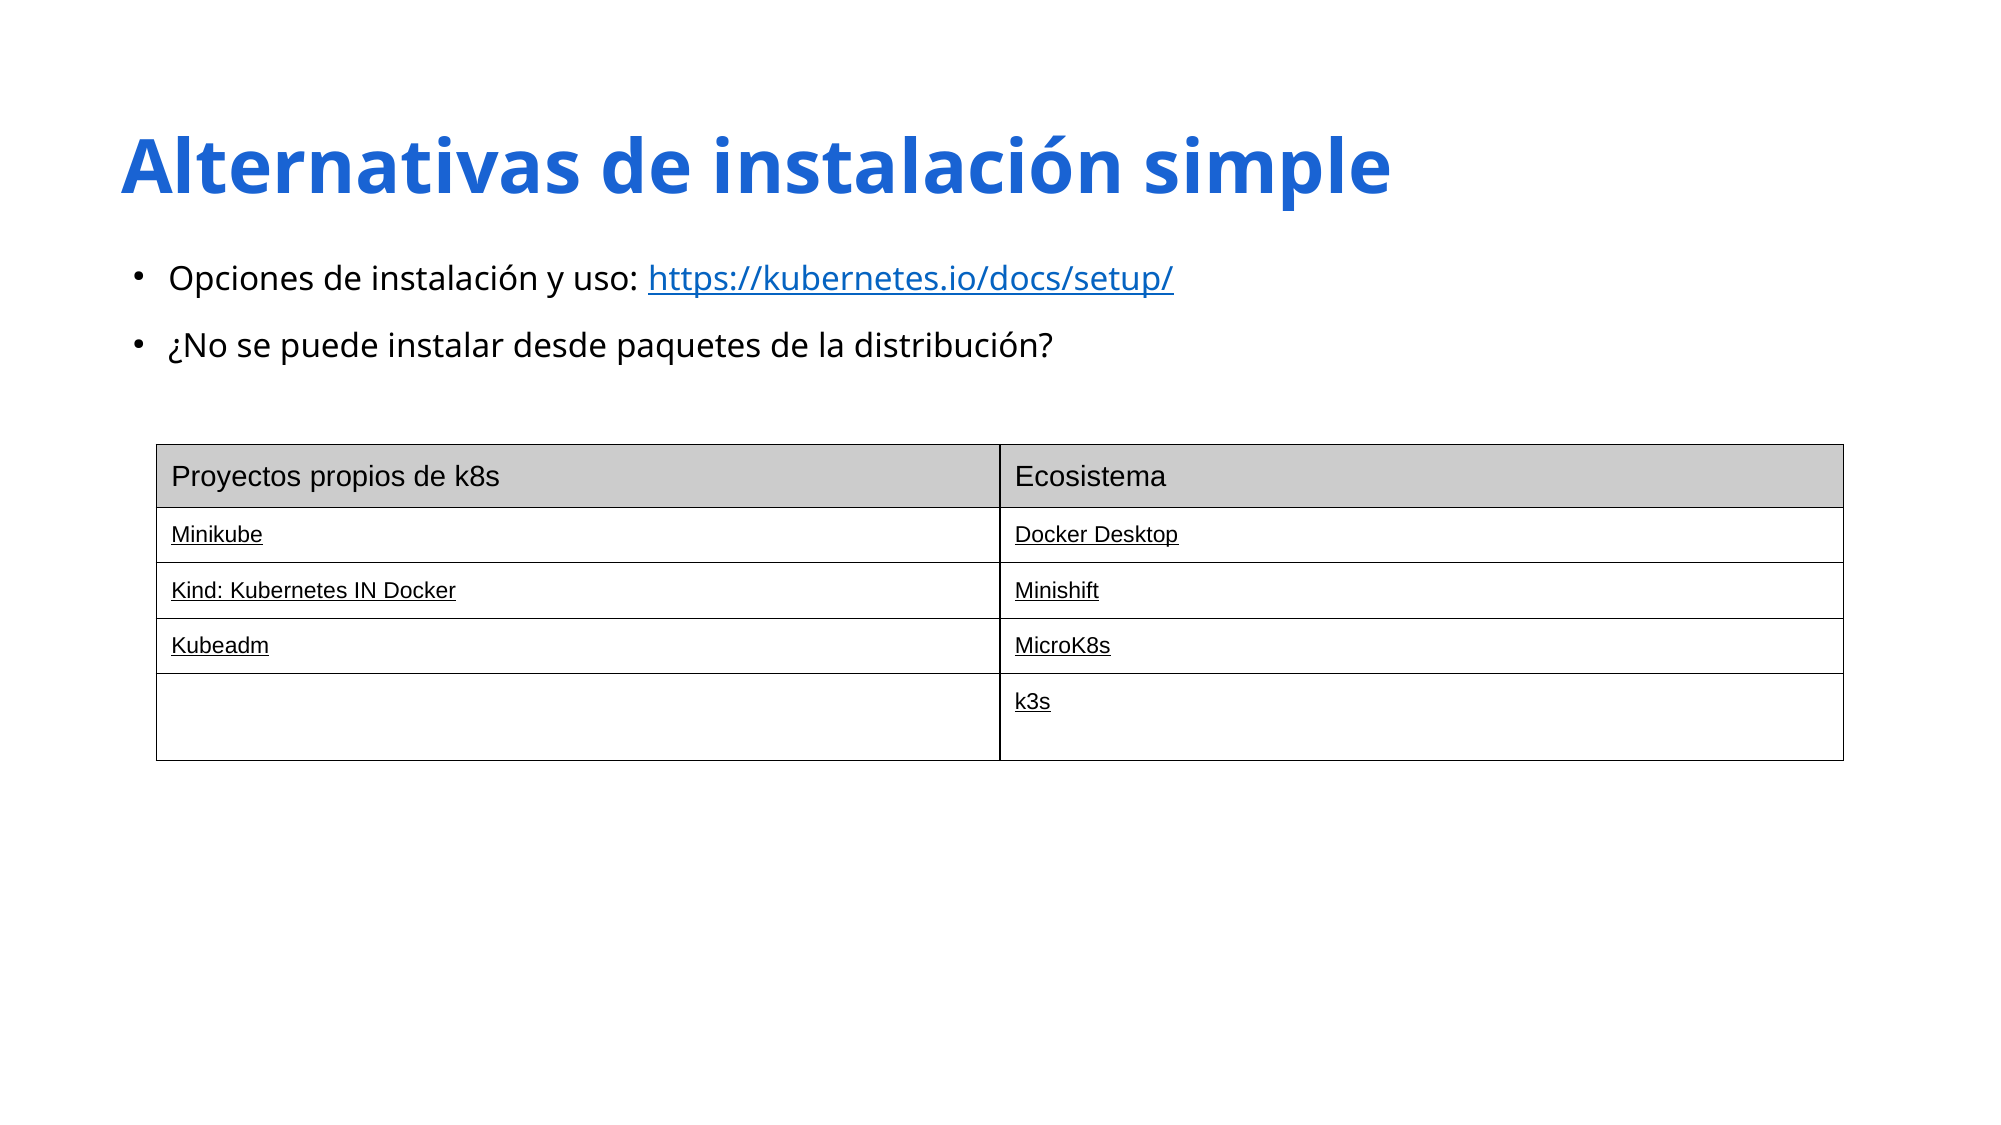

Alternativas de instalación simple
Opciones de instalación y uso: https://kubernetes.io/docs/setup/
¿No se puede instalar desde paquetes de la distribución?
| Proyectos propios de k8s | Ecosistema |
| --- | --- |
| Minikube | Docker Desktop |
| Kind: Kubernetes IN Docker | Minishift |
| Kubeadm | MicroK8s |
| | k3s |